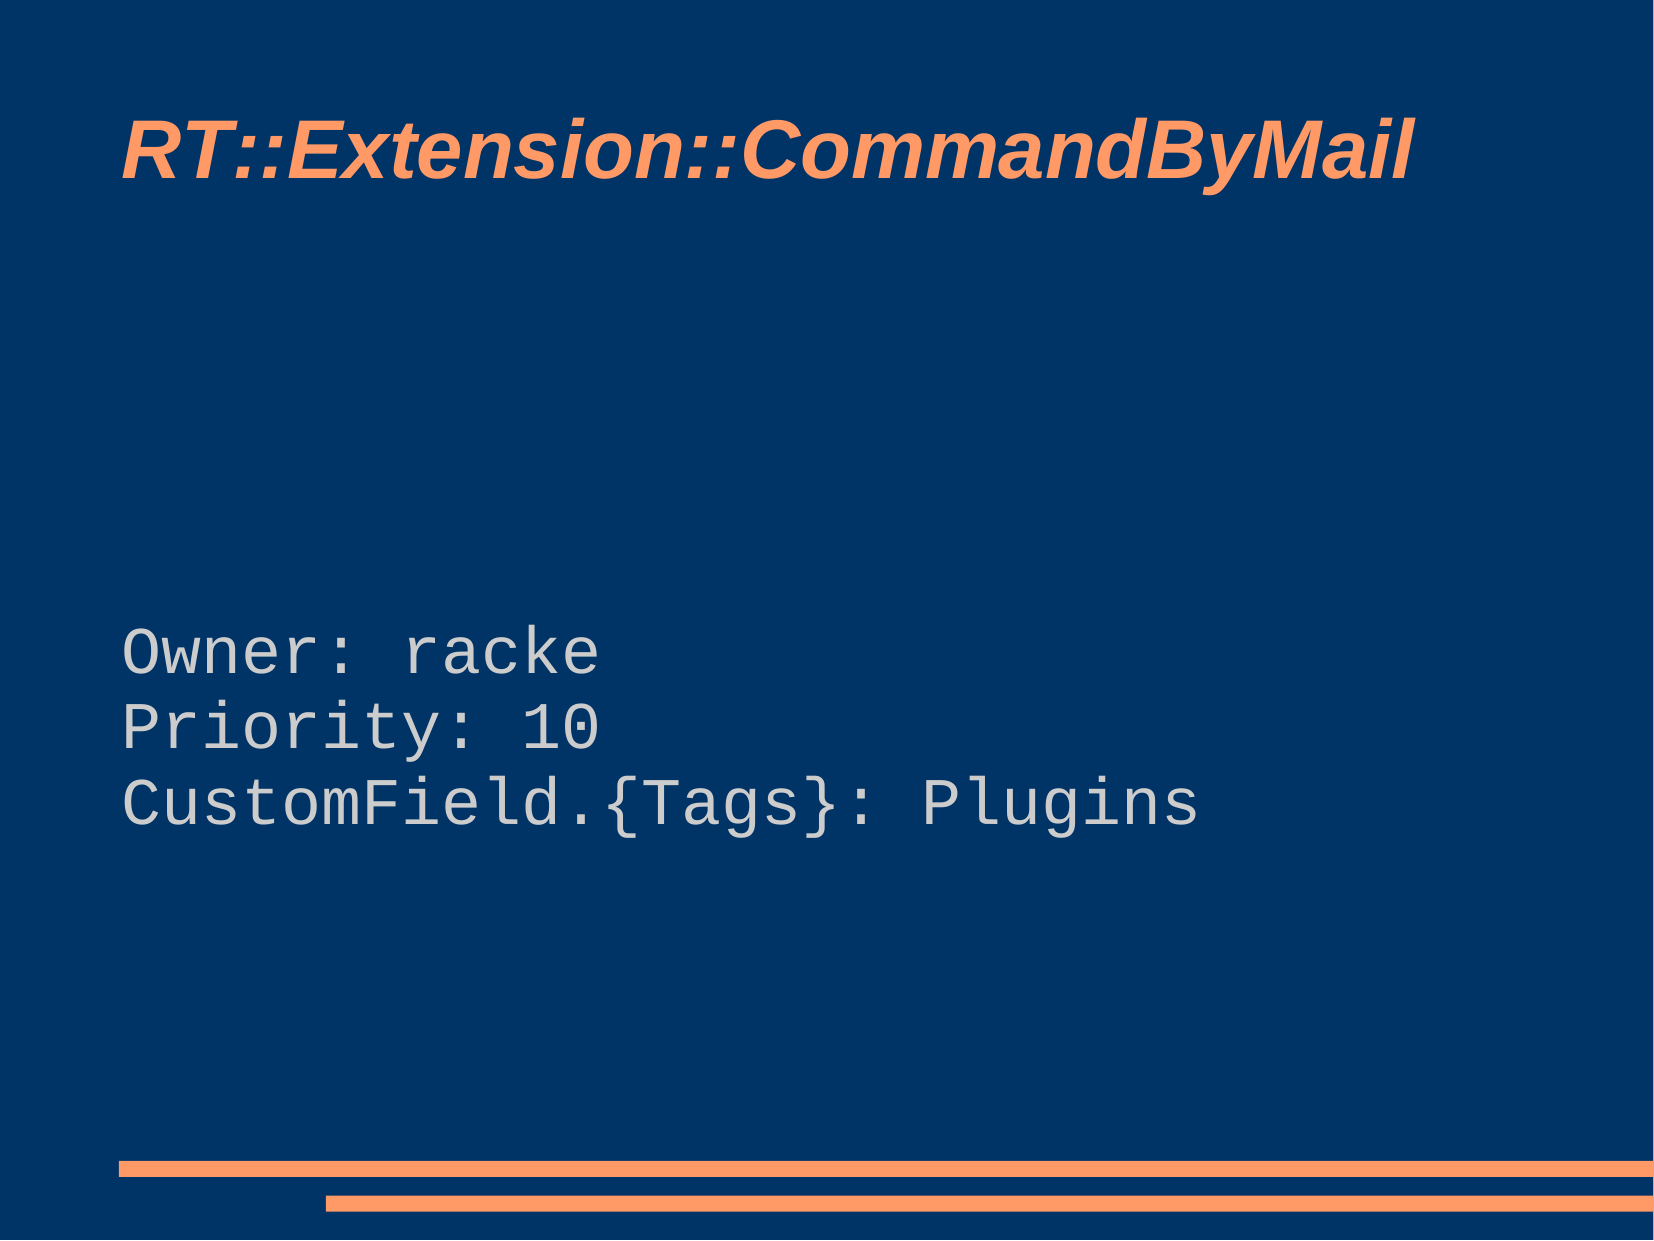

# RT::Extension::CommandByMail
Owner: racke
Priority: 10
CustomField.{Tags}: Plugins